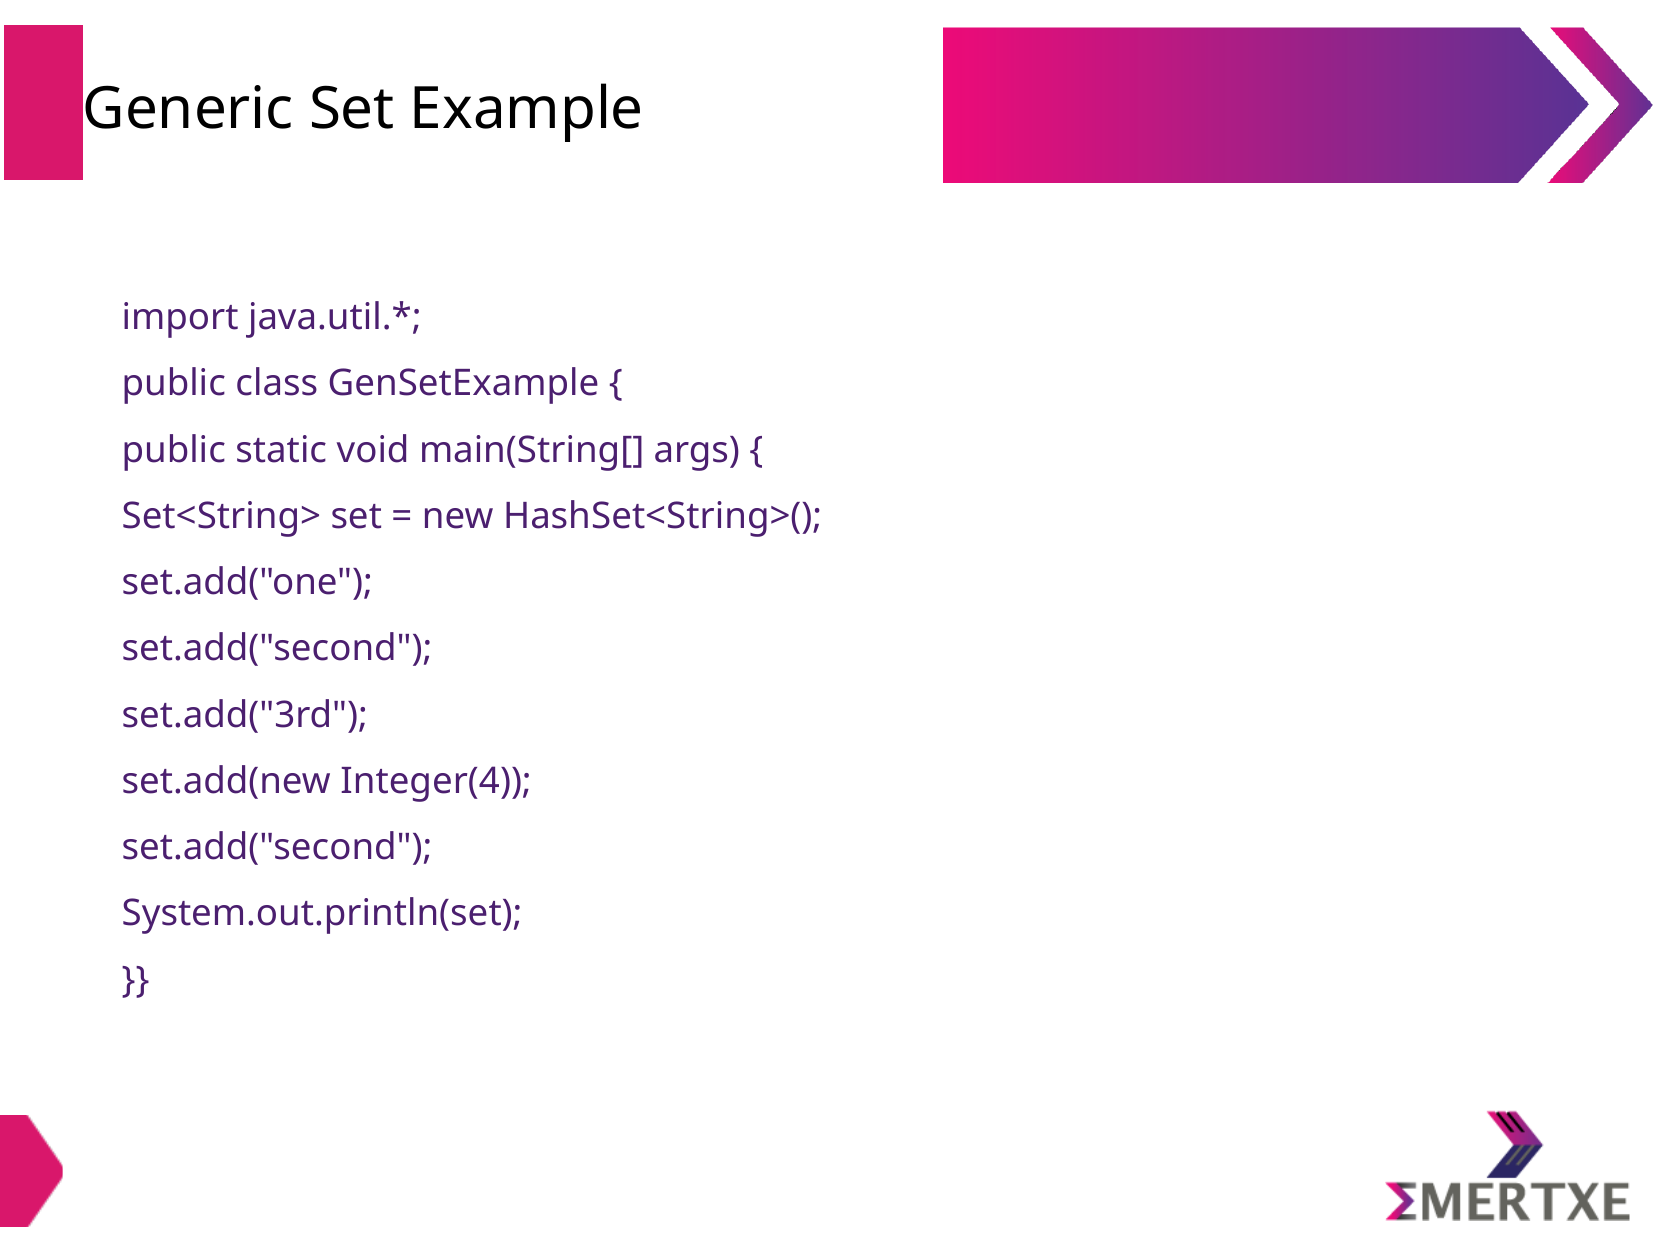

# Generic Set Example
import java.util.*;
public class GenSetExample {
public static void main(String[] args) {
Set<String> set = new HashSet<String>();
set.add("one");
set.add("second");
set.add("3rd");
set.add(new Integer(4));
set.add("second");
System.out.println(set);
}}